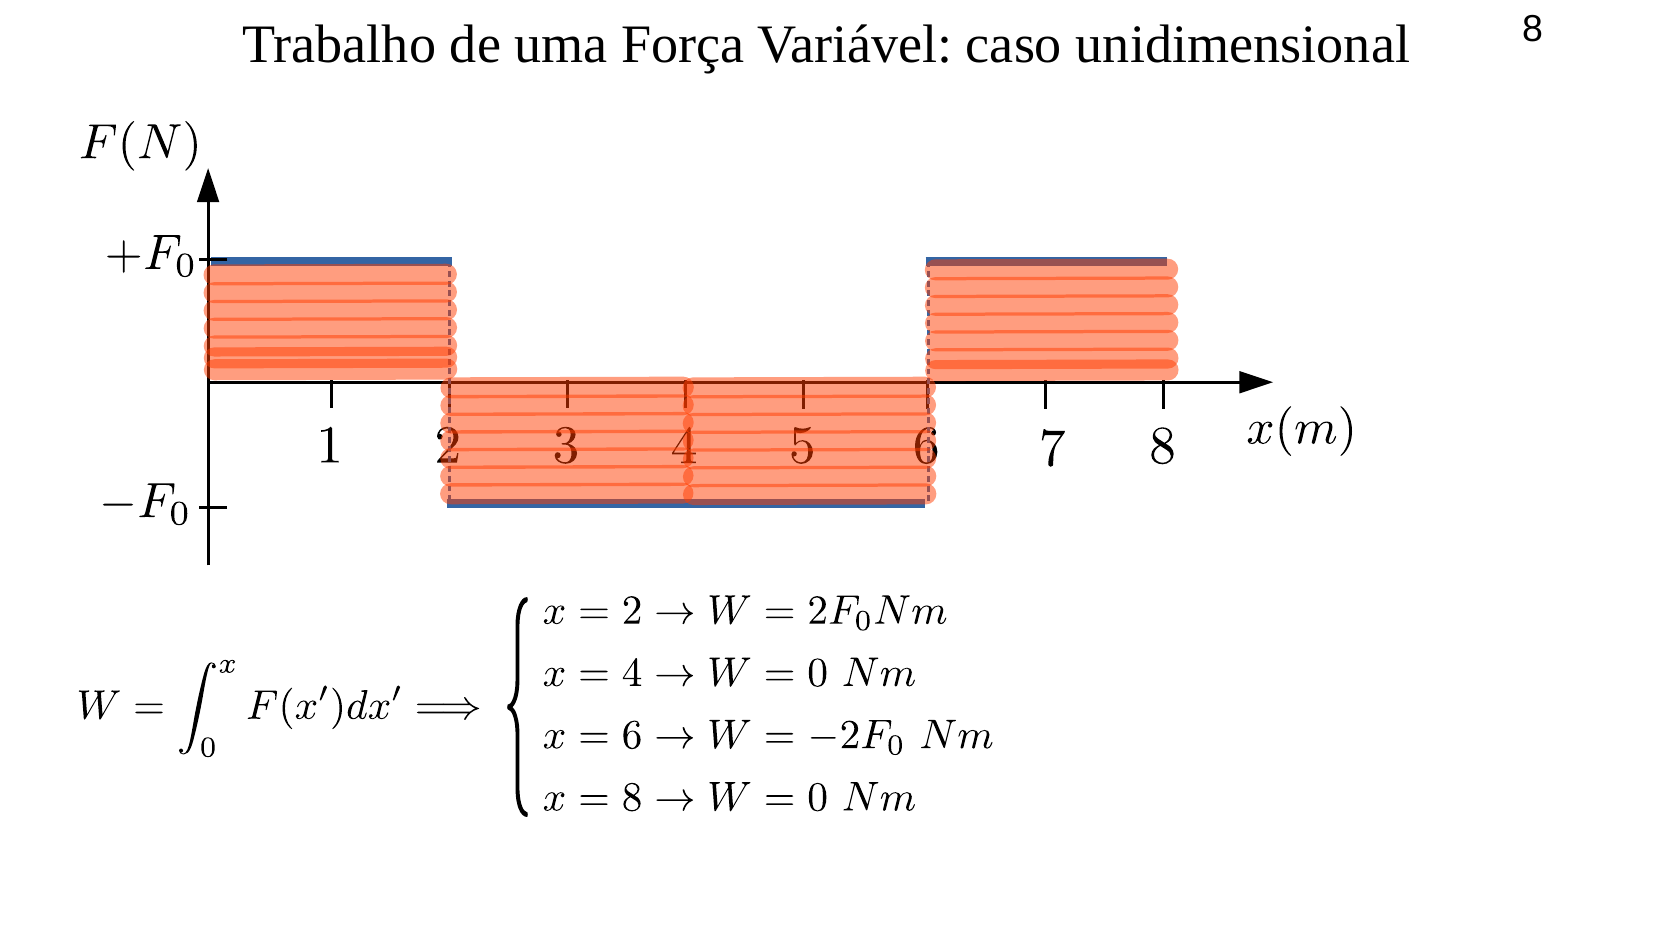

Trabalho de uma Força Variável: caso unidimensional